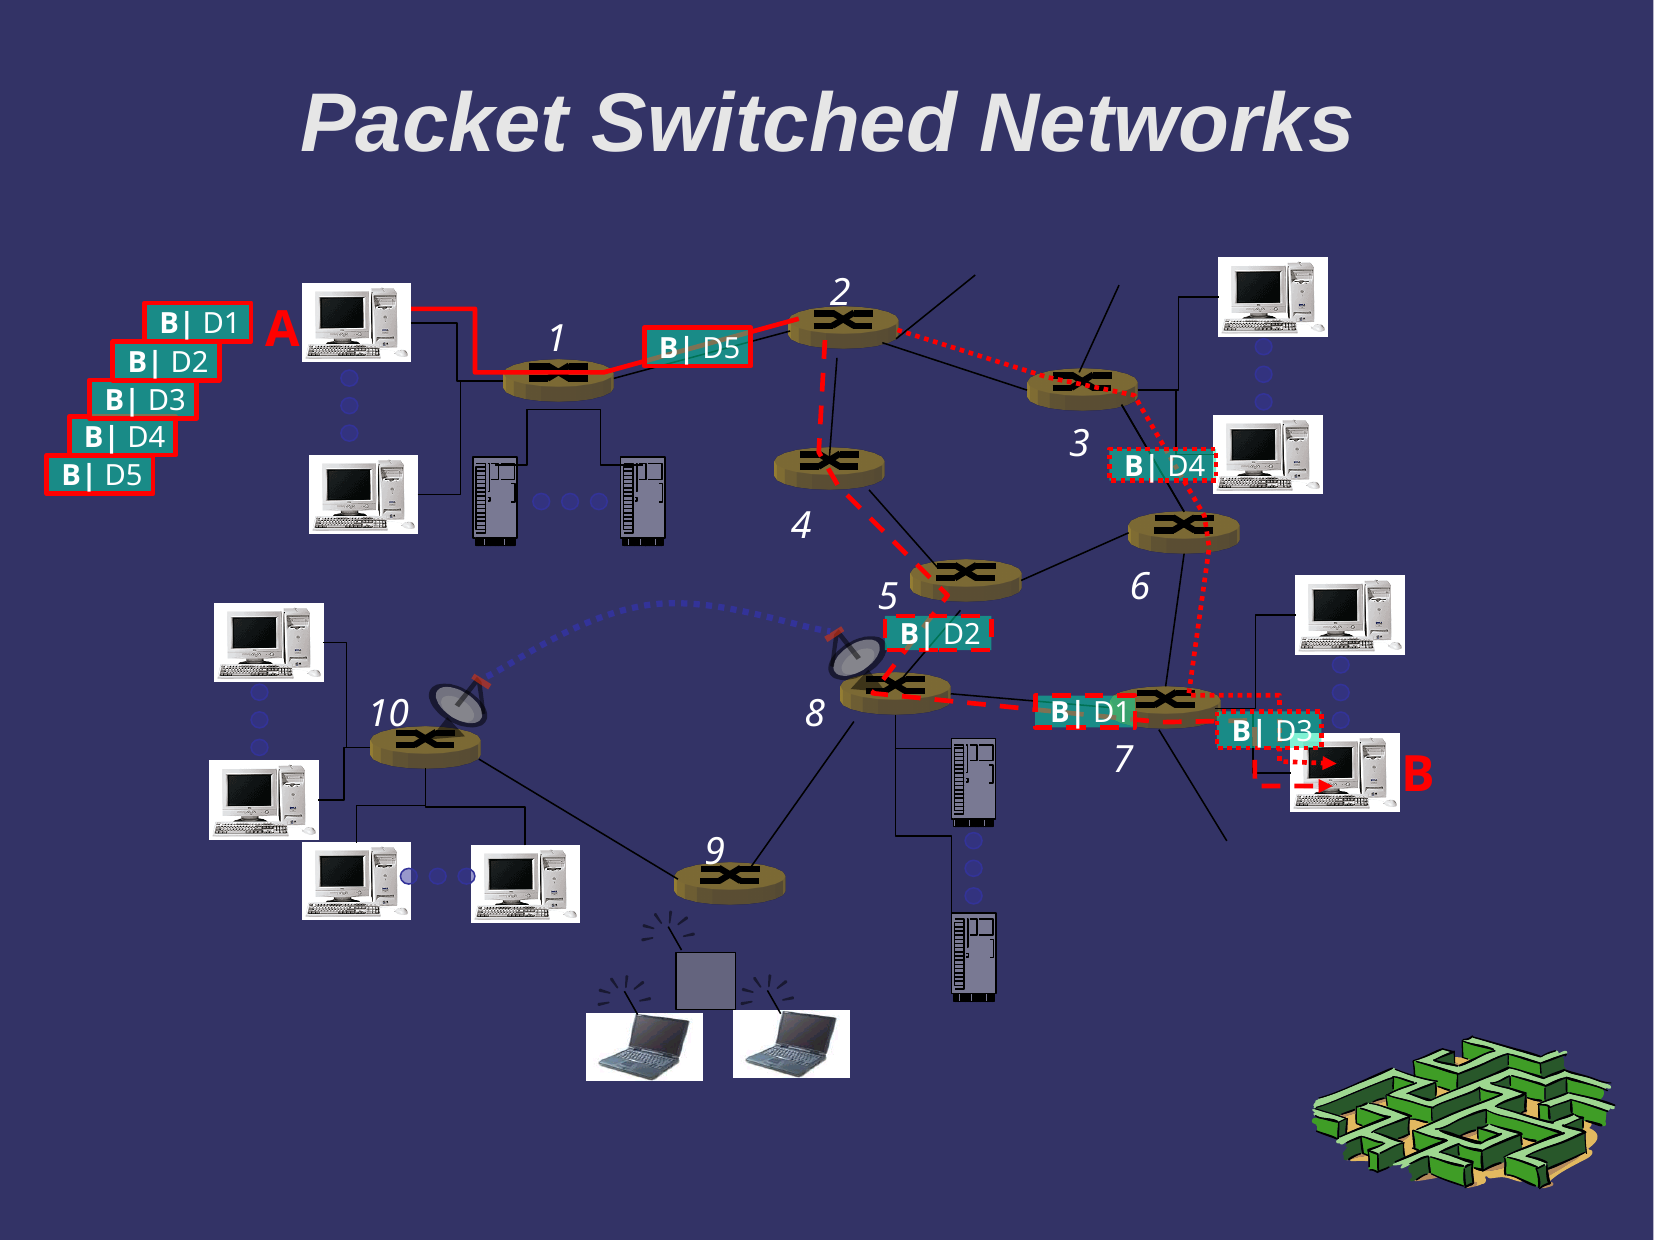

# Packet Switched Networks
2
A
B| D1
B| D2
B| D3
B| D4
B| D5
1
B| D5
3
B| D4
B| D3
4
6
5
B| D2
B| D1
8
10
7
B
9